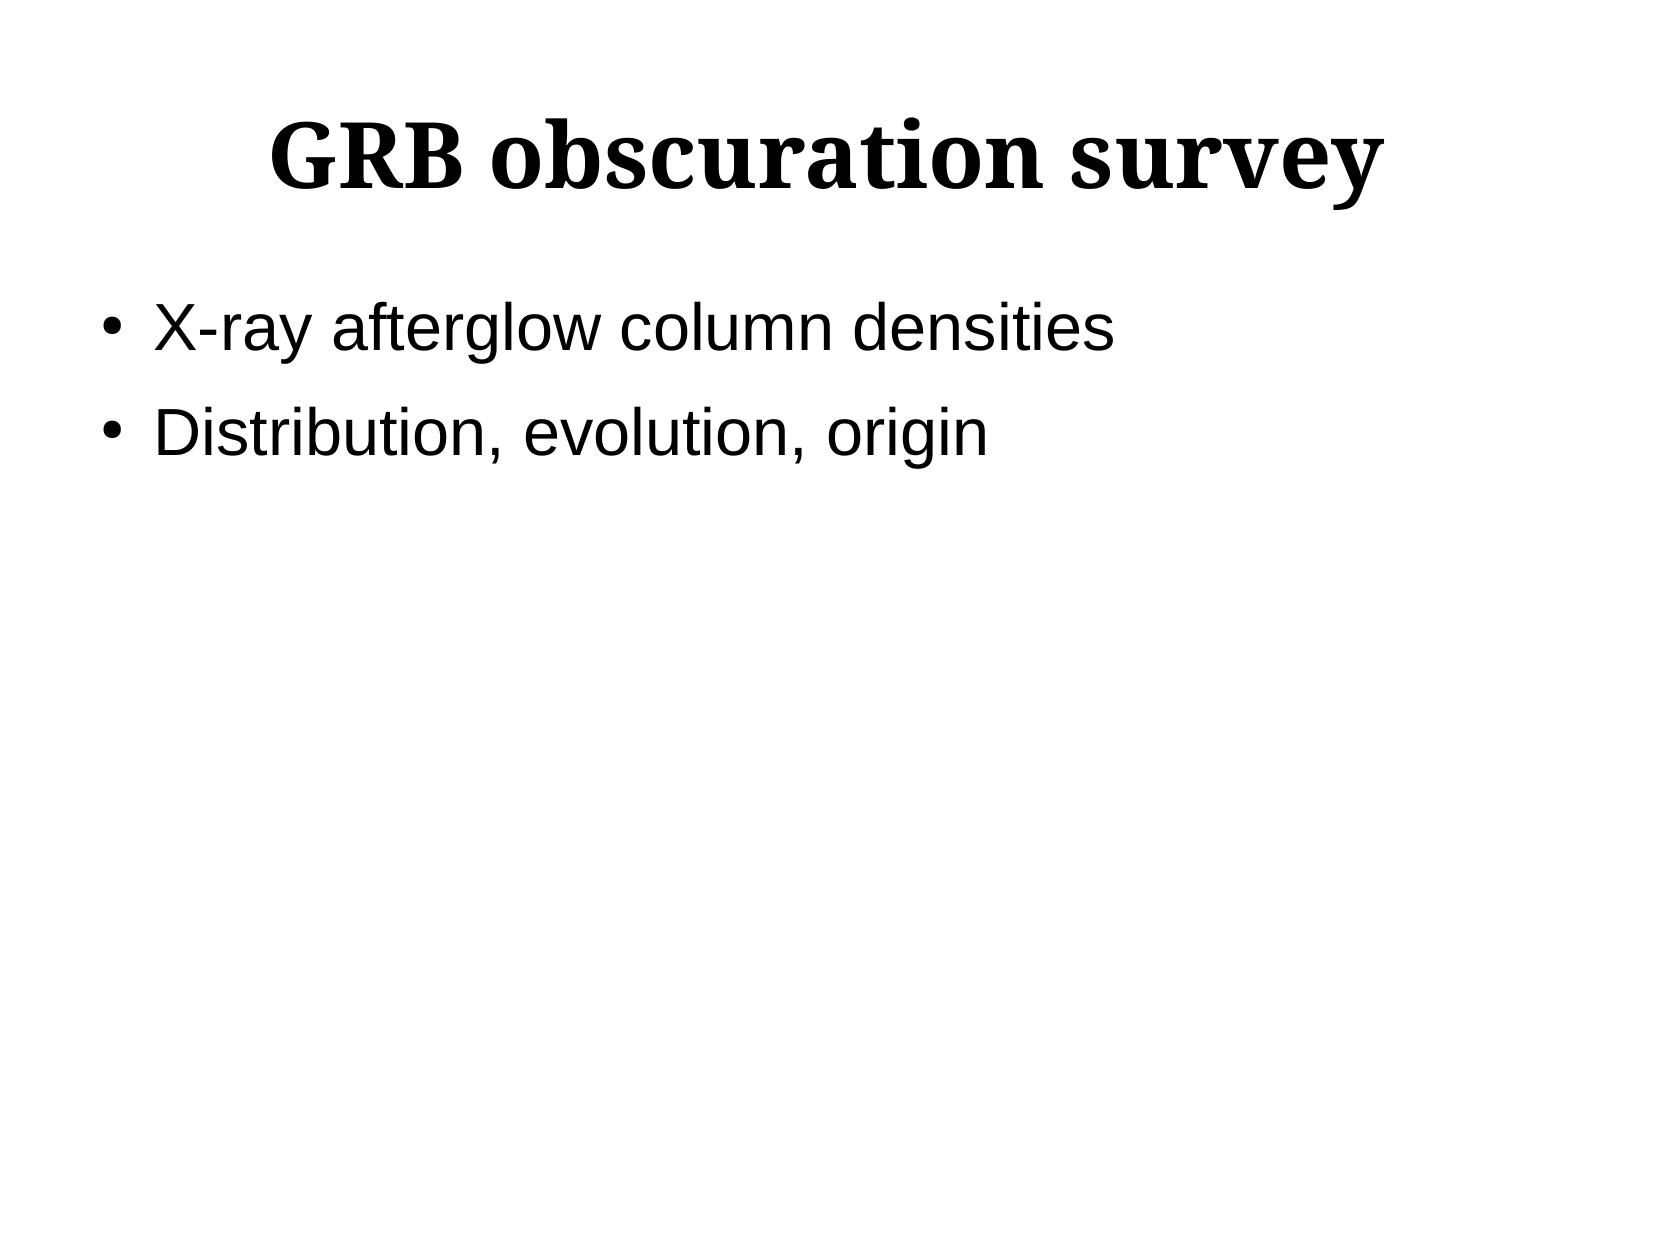

# GRB obscuration survey
X-ray afterglow column densities
Distribution, evolution, origin